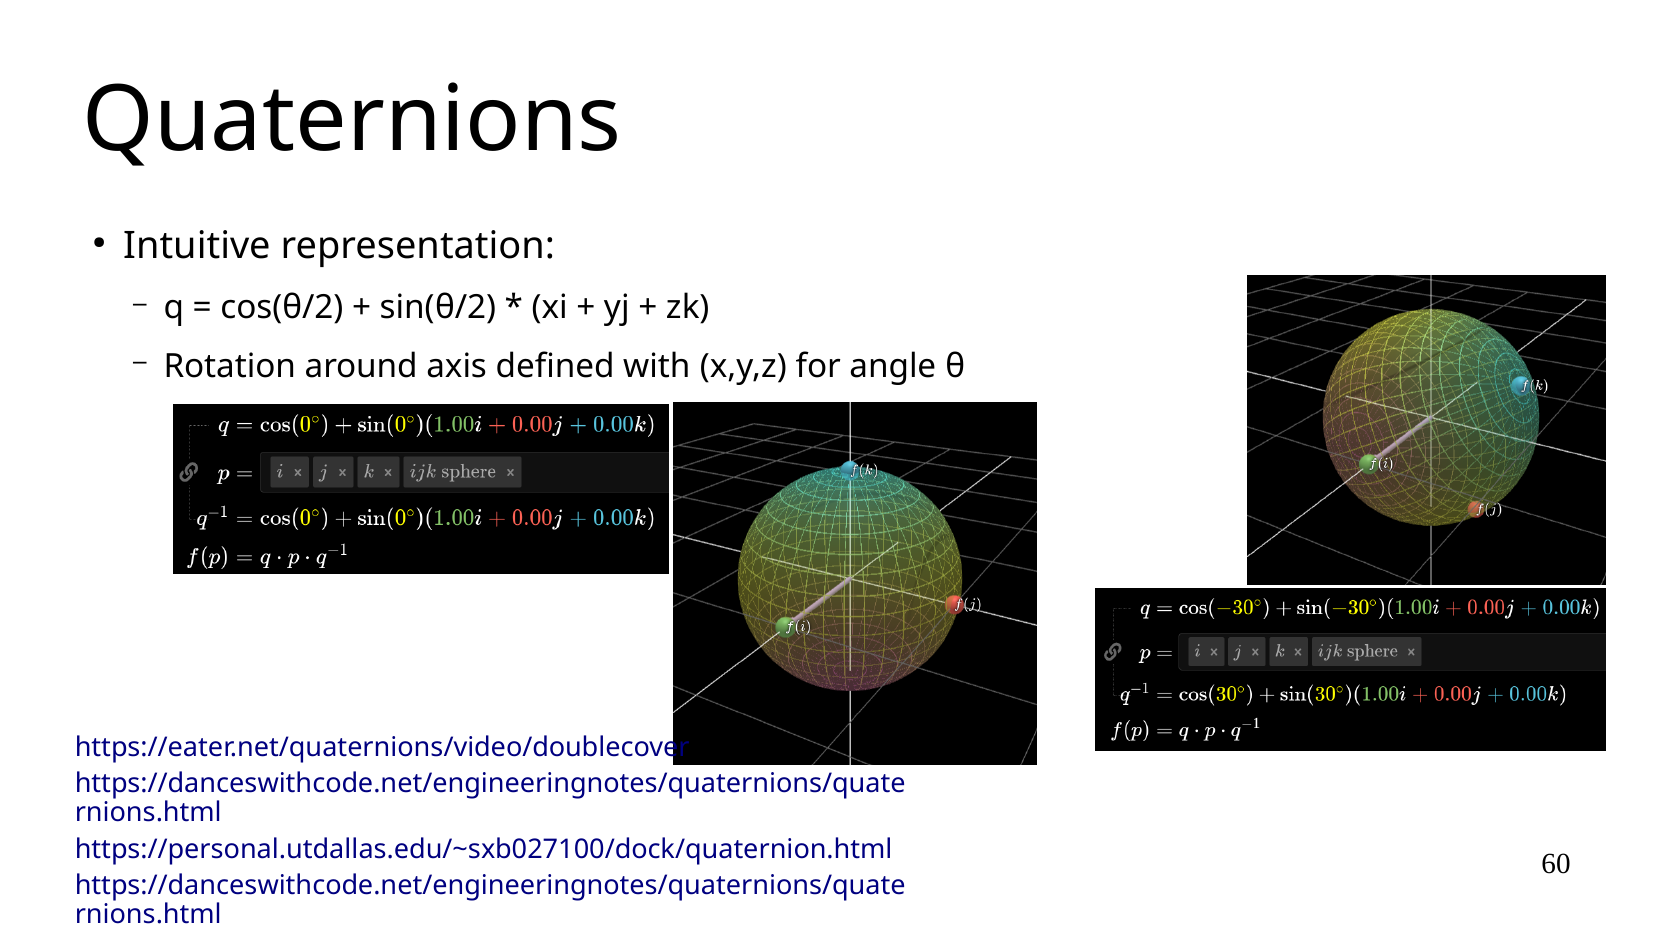

# Quaternions
Intuitive representation:
q = cos(θ/2) + sin(θ/2) * (xi + yj + zk)
Rotation around axis defined with (x,y,z) for angle θ
https://eater.net/quaternions/video/doublecover
https://danceswithcode.net/engineeringnotes/quaternions/quaternions.html
https://personal.utdallas.edu/~sxb027100/dock/quaternion.html
https://danceswithcode.net/engineeringnotes/quaternions/quaternions.html
https://paroj.github.io/gltut/Positioning/Tut08%20Quaternions.html
60